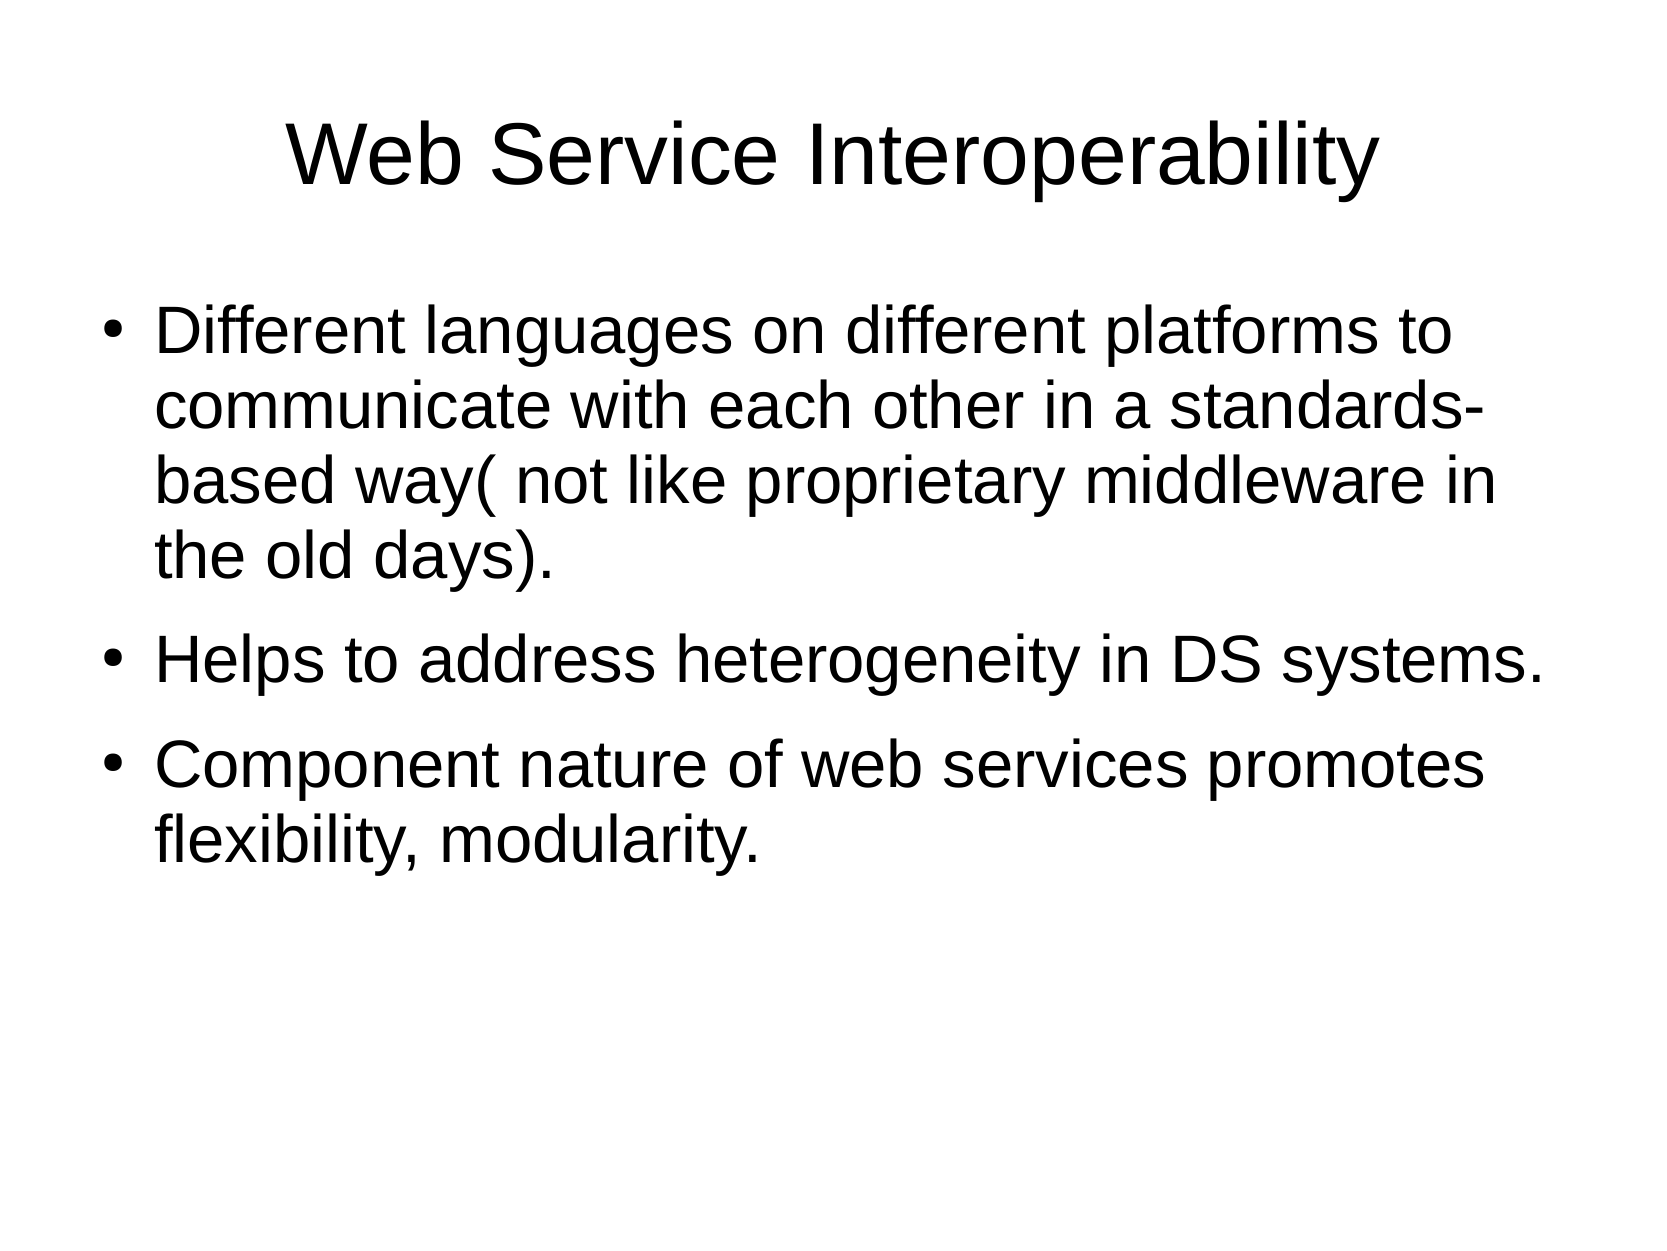

# Web Service Interoperability
Different languages on different platforms to communicate with each other in a standards-based way( not like proprietary middleware in the old days).
Helps to address heterogeneity in DS systems.
Component nature of web services promotes flexibility, modularity.